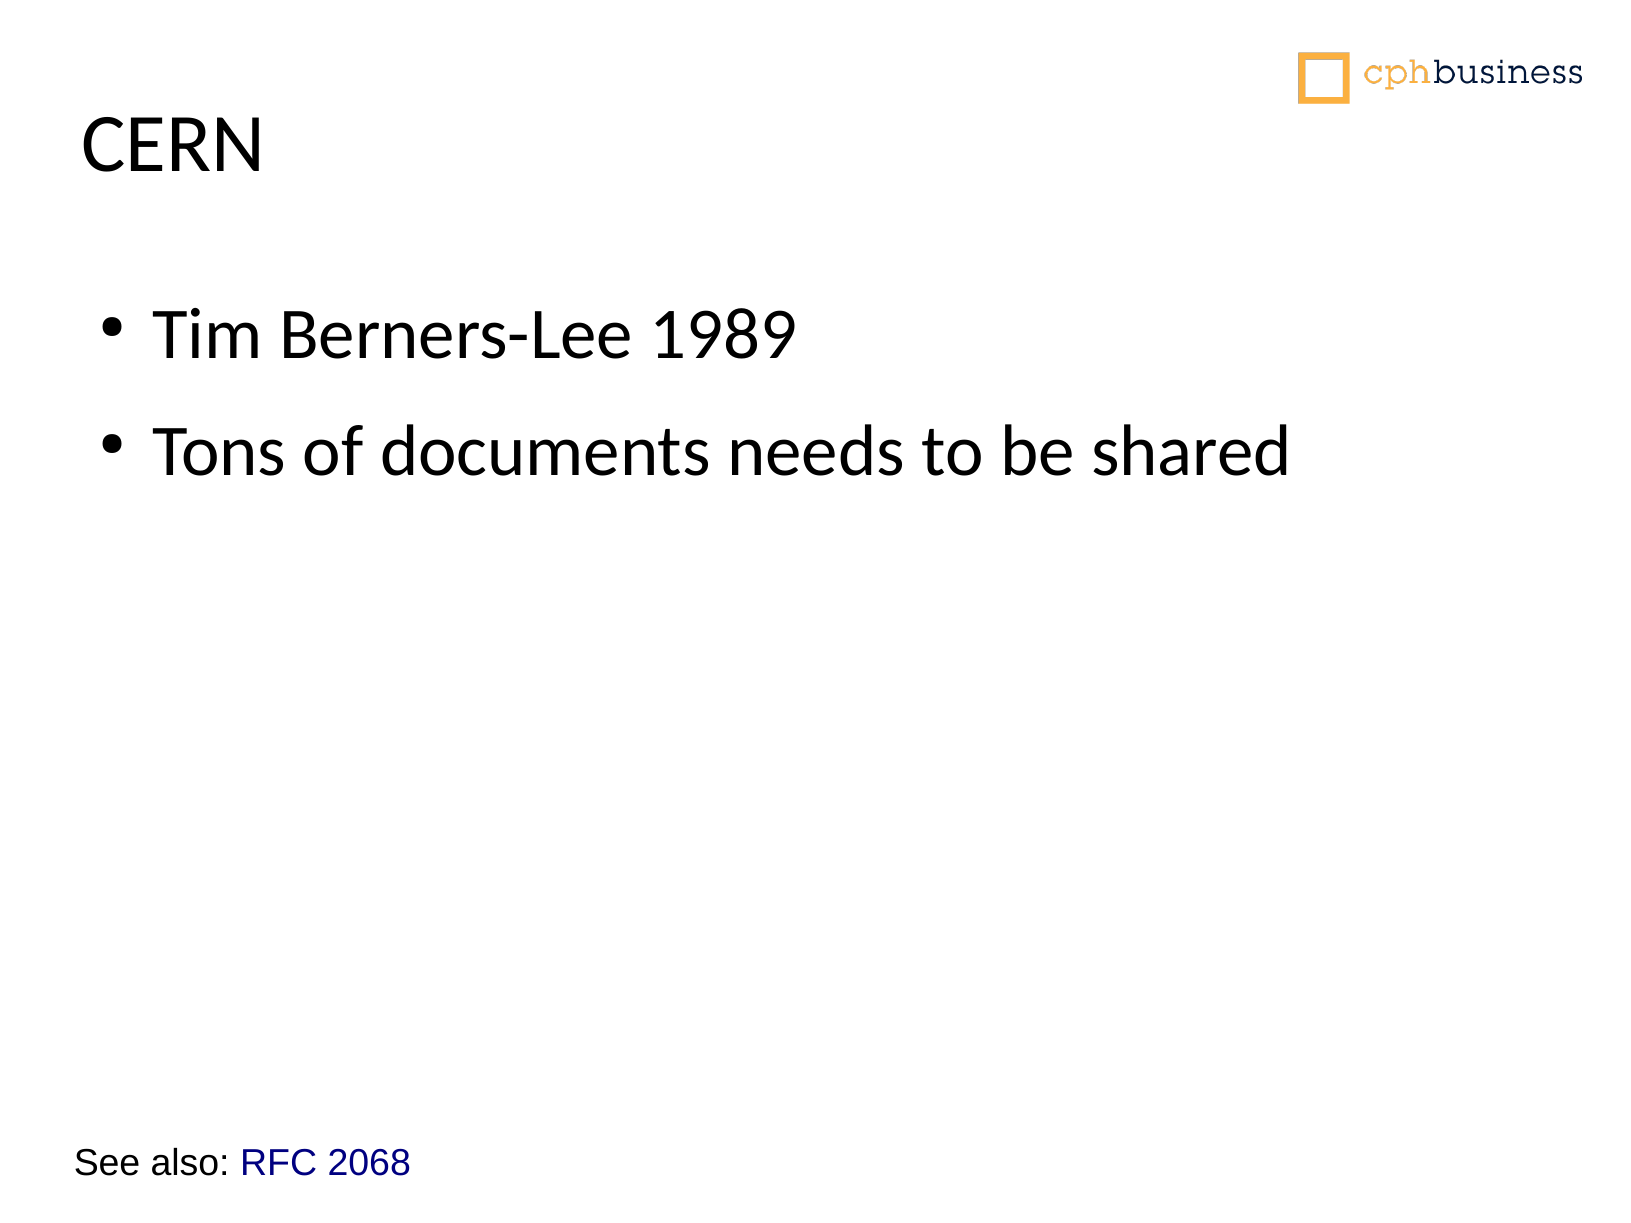

CERN
# Tim Berners-Lee 1989
Tons of documents needs to be shared
See also: RFC 2068